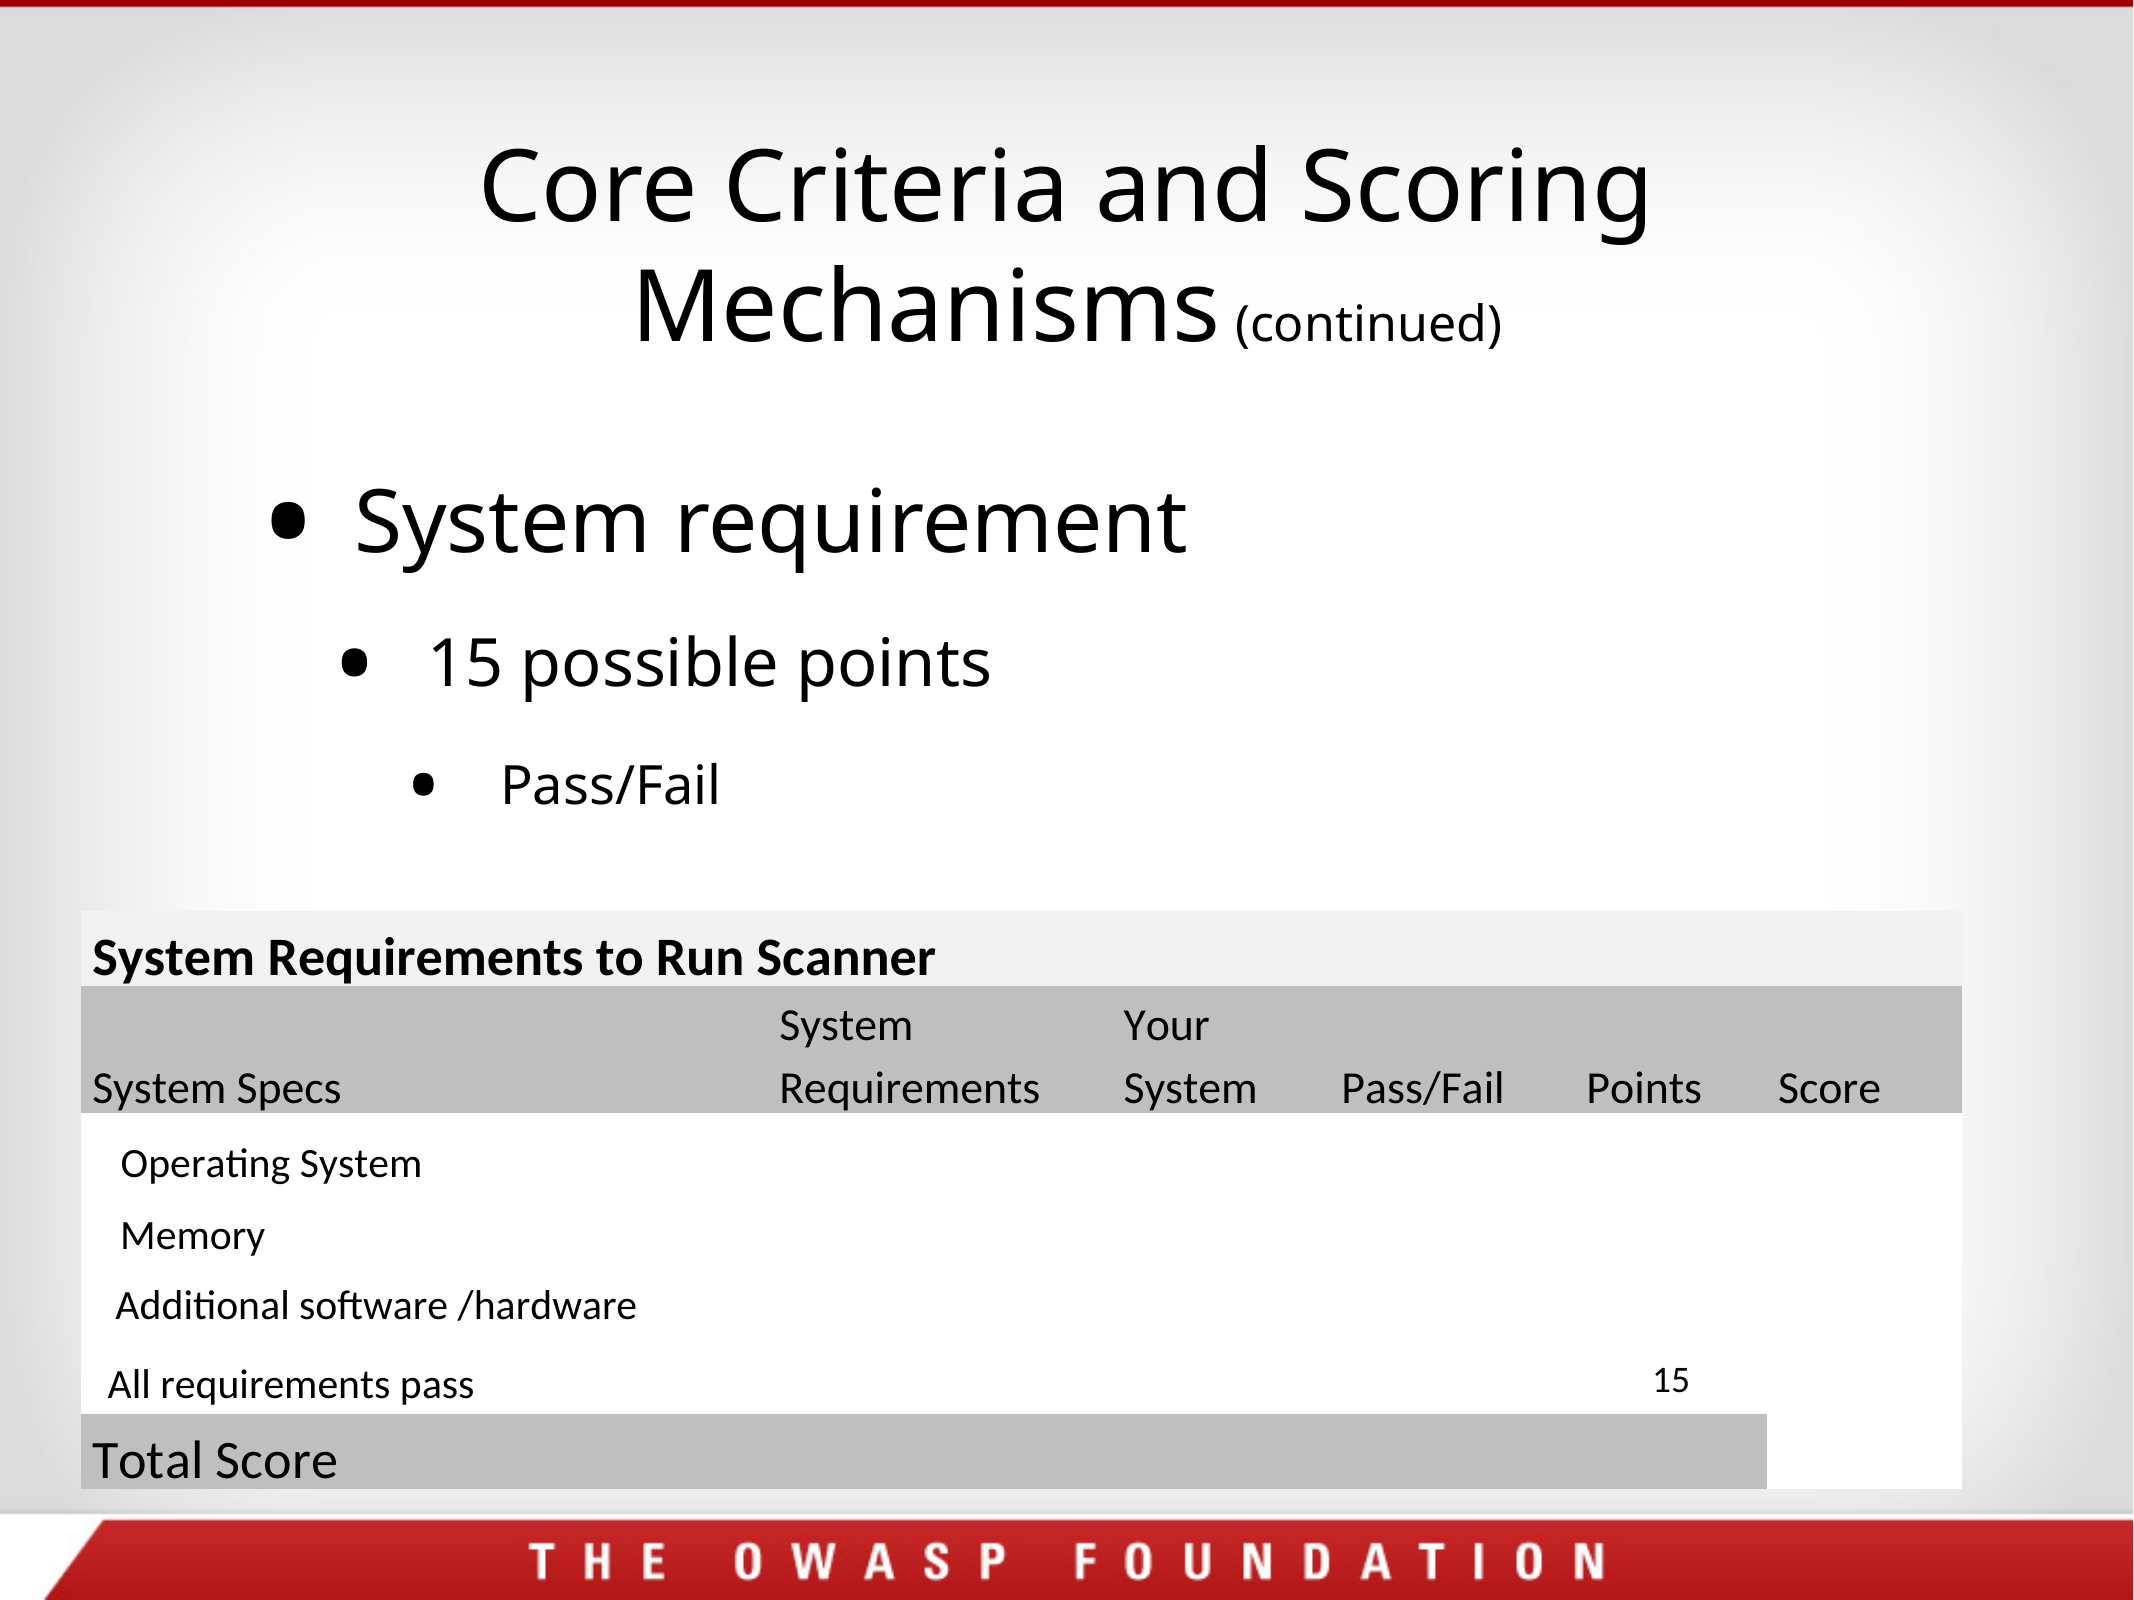

# Core Criteria and Scoring Mechanisms (continued)
System requirement
15 possible points
Pass/Fail
| System Requirements to Run Scanner | | | | | |
| --- | --- | --- | --- | --- | --- |
| System Specs | System Requirements | Your System | Pass/Fail | Points | Score |
| Operating System | | | | | |
| Memory | | | | | |
| Additional software /hardware | | | | | |
| All requirements pass | | | | 15 | |
| Total Score | | | | | |